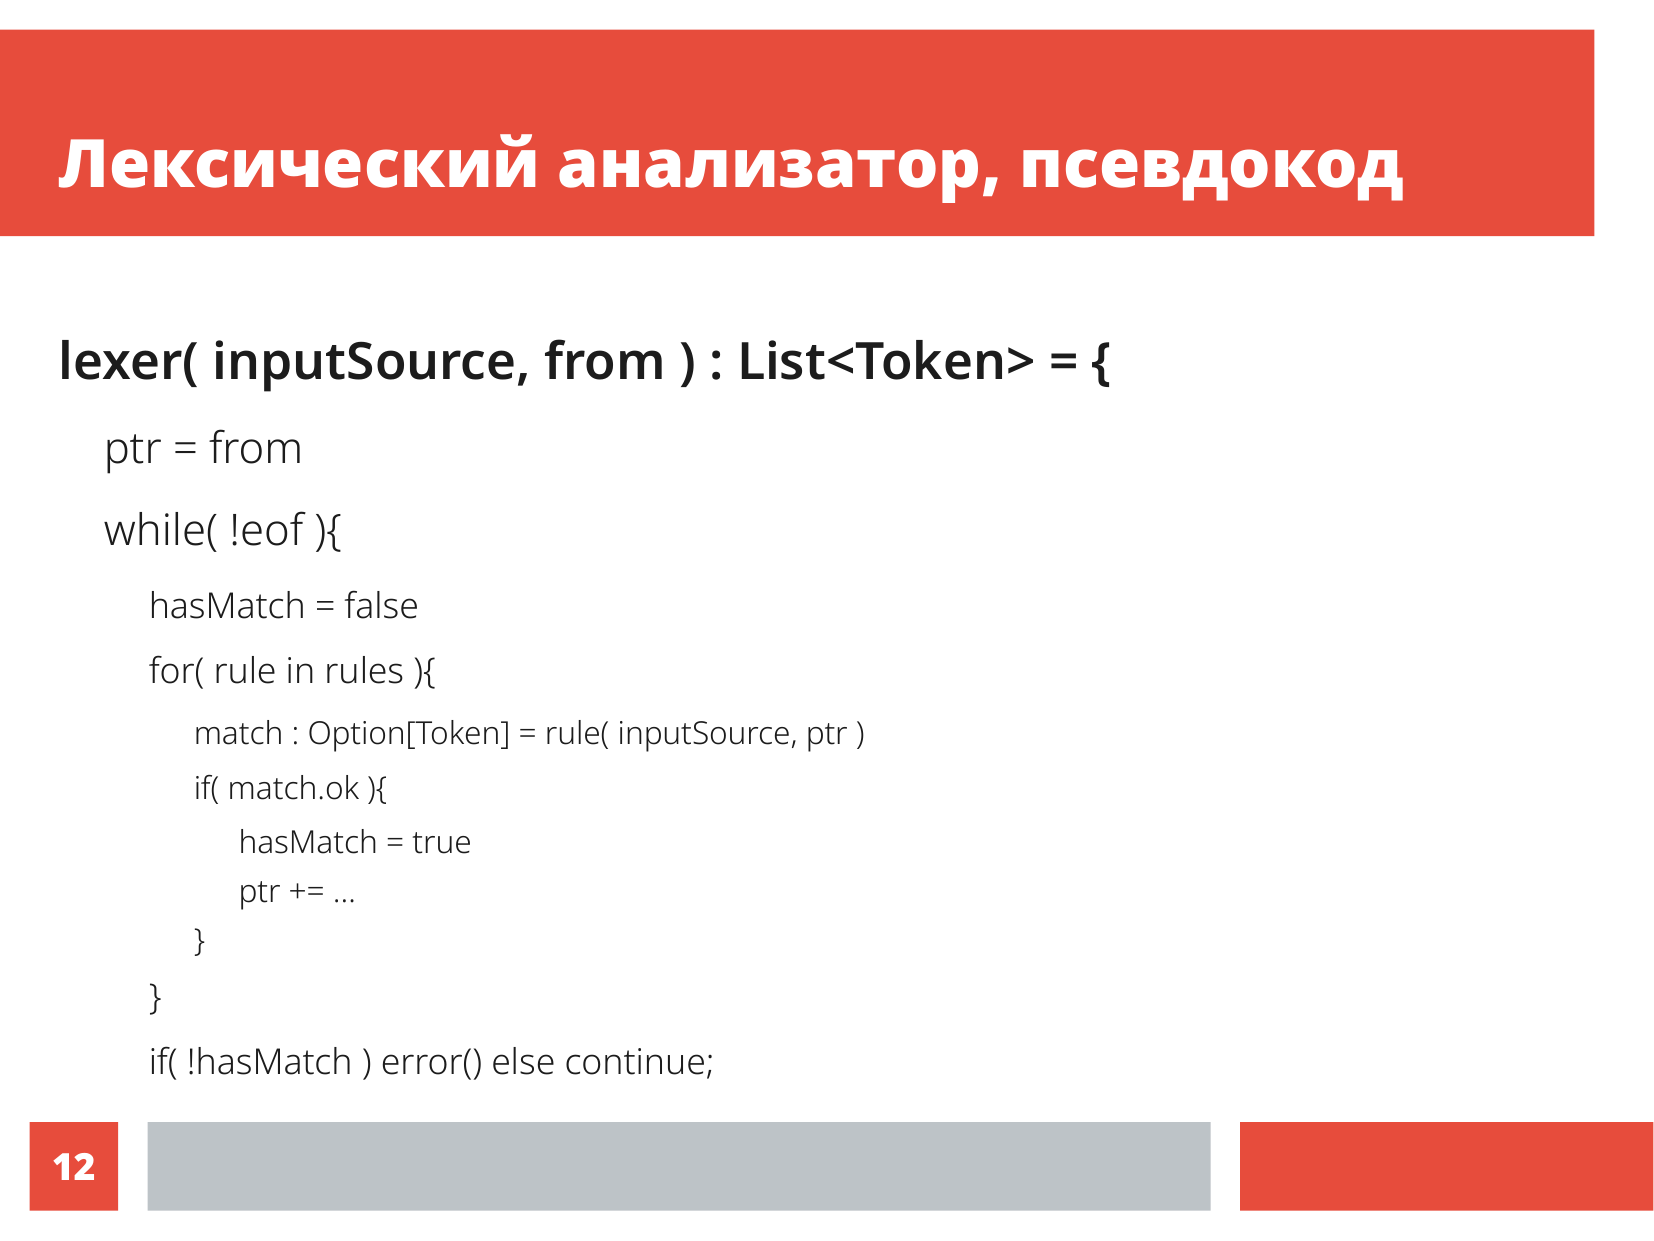

# Лексический анализатор, псевдокод
lexer( inputSource, from ) : List<Token> = {
ptr = from
while( !eof ){
hasMatch = false
for( rule in rules ){
match : Option[Token] = rule( inputSource, ptr )
if( match.ok ){
hasMatch = true
ptr += …
}
}
if( !hasMatch ) error() else continue;
12